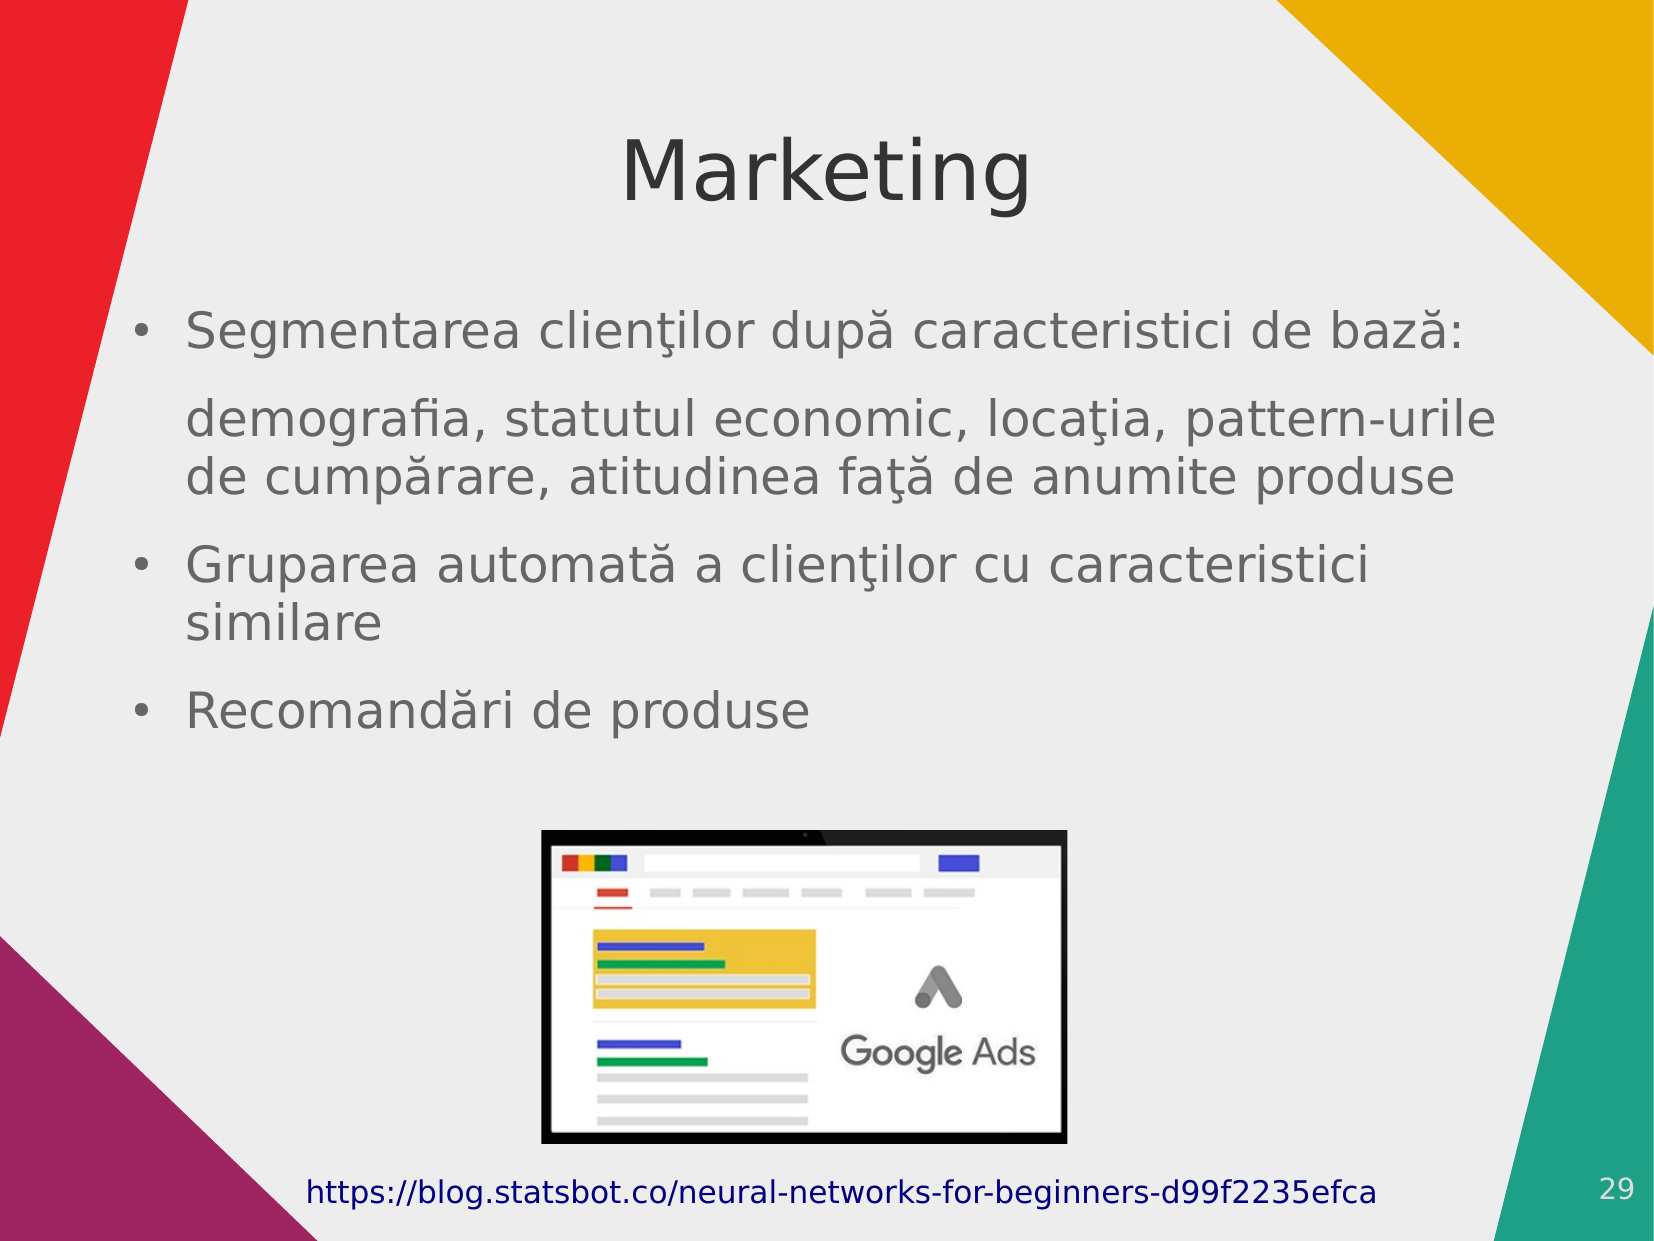

# Marketing
Segmentarea clienţilor după caracteristici de bază:
demografia, statutul economic, locaţia, pattern-urile de cumpărare, atitudinea faţă de anumite produse
Gruparea automată a clienţilor cu caracteristici similare
Recomandări de produse
https://blog.statsbot.co/neural-networks-for-beginners-d99f2235efca
29